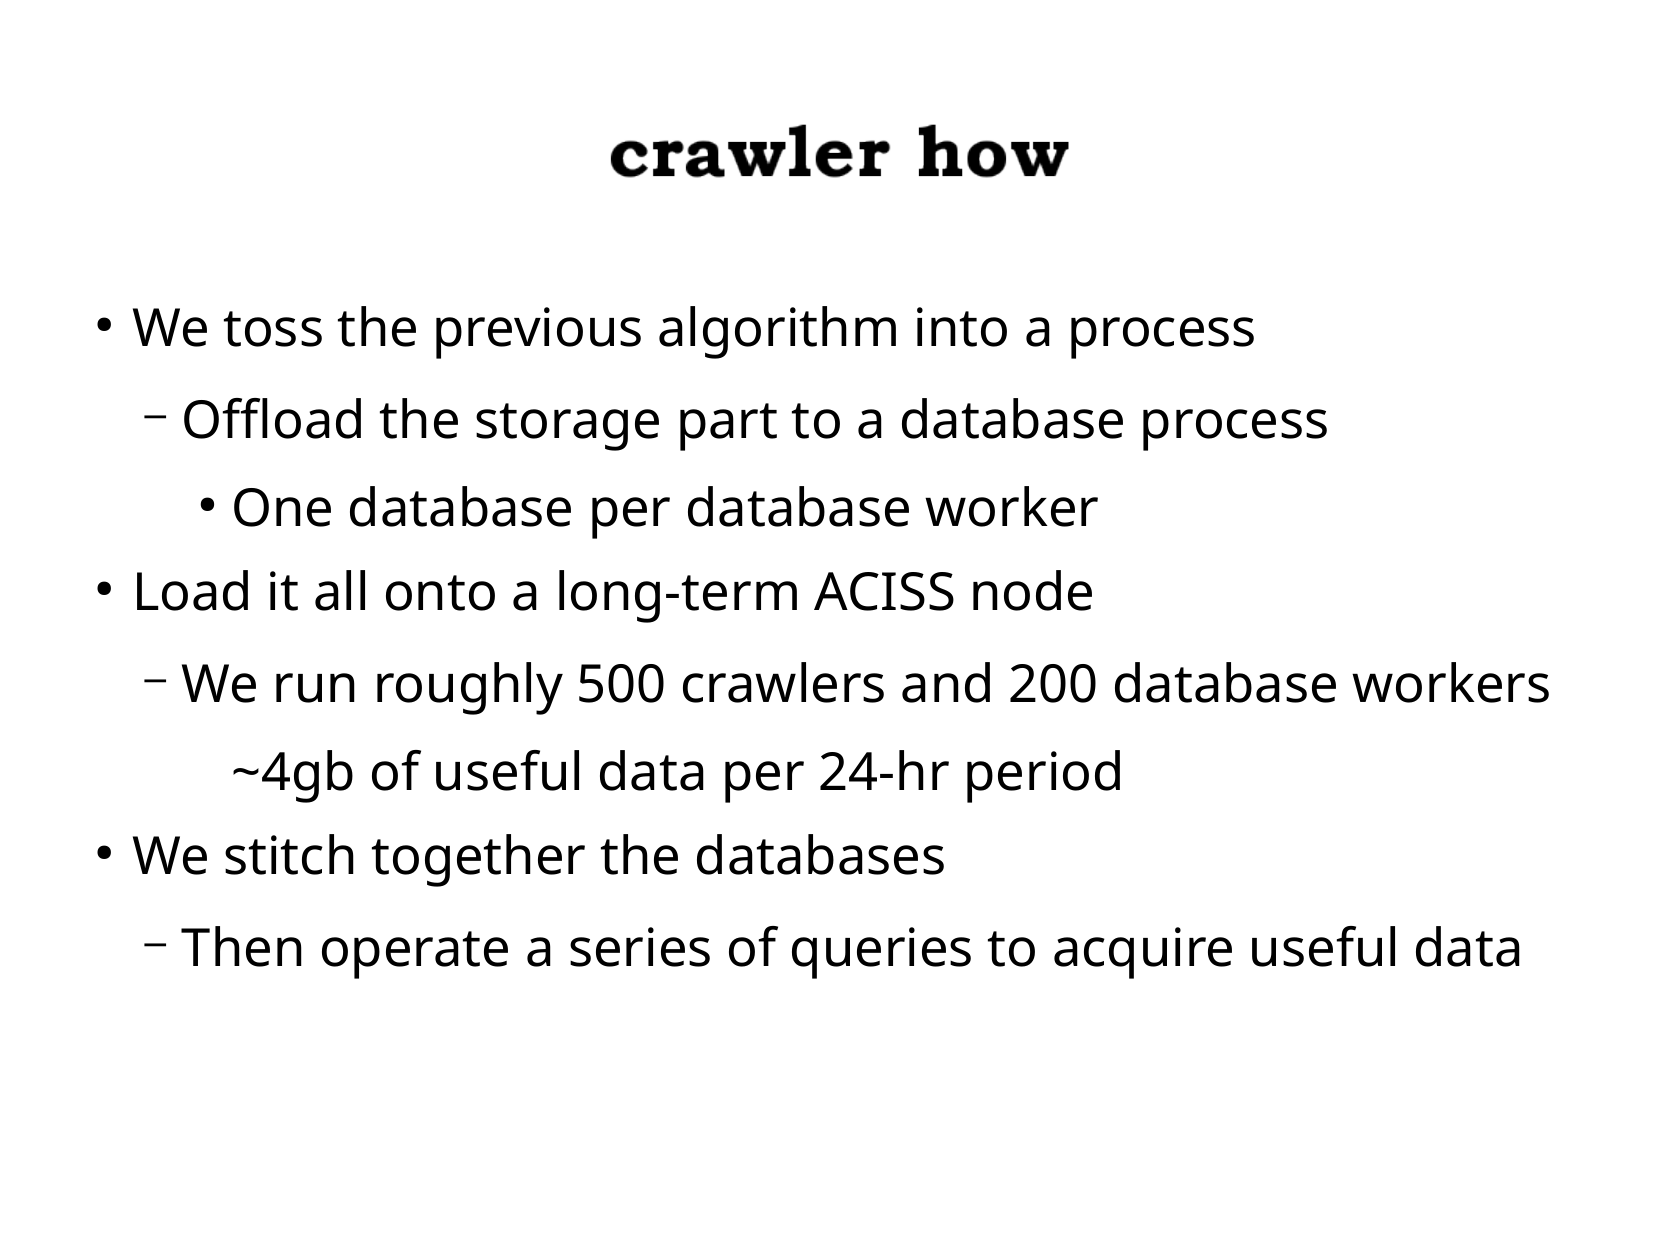

# We toss the previous algorithm into a process
Offload the storage part to a database process
One database per database worker
Load it all onto a long-term ACISS node
We run roughly 500 crawlers and 200 database workers
~4gb of useful data per 24-hr period
We stitch together the databases
Then operate a series of queries to acquire useful data